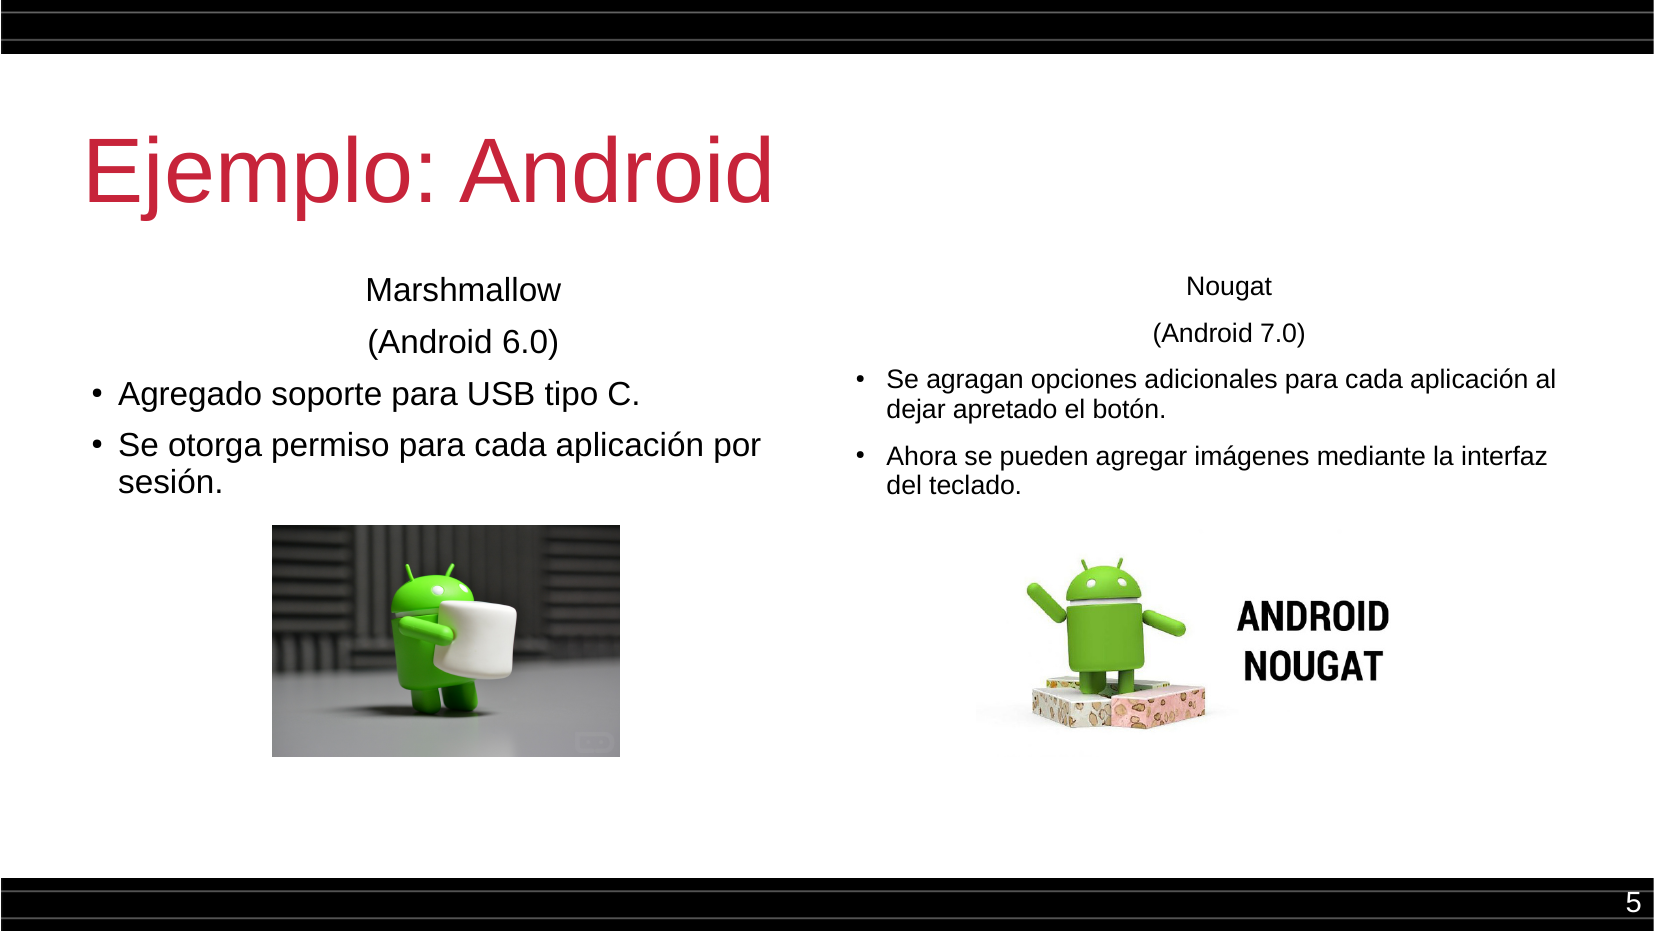

# Ejemplo: Android
Marshmallow
(Android 6.0)
Agregado soporte para USB tipo C.
Se otorga permiso para cada aplicación por sesión.
Nougat
(Android 7.0)
Se agragan opciones adicionales para cada aplicación al dejar apretado el botón.
Ahora se pueden agregar imágenes mediante la interfaz del teclado.